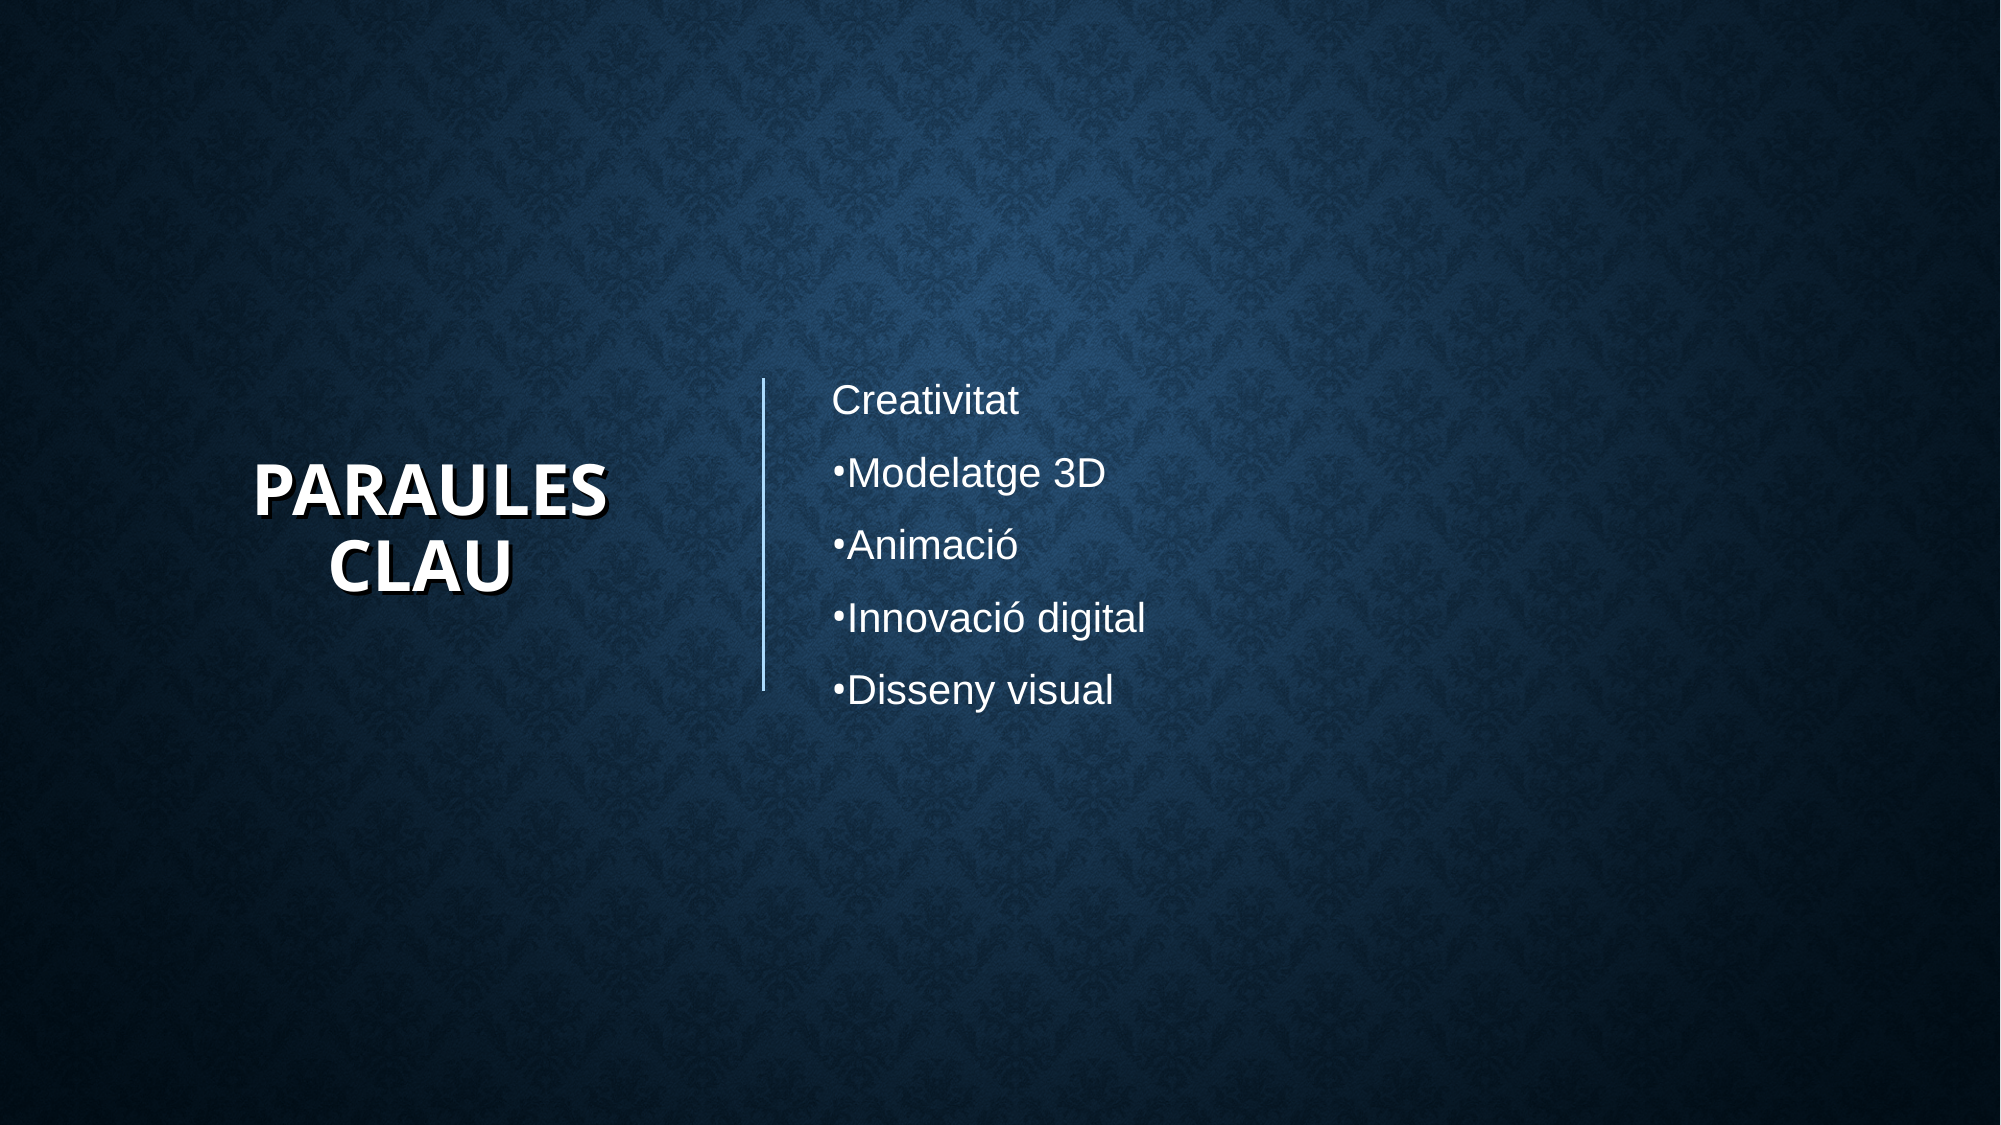

# Paraules clau
Creativitat
Modelatge 3D
Animació
Innovació digital
Disseny visual